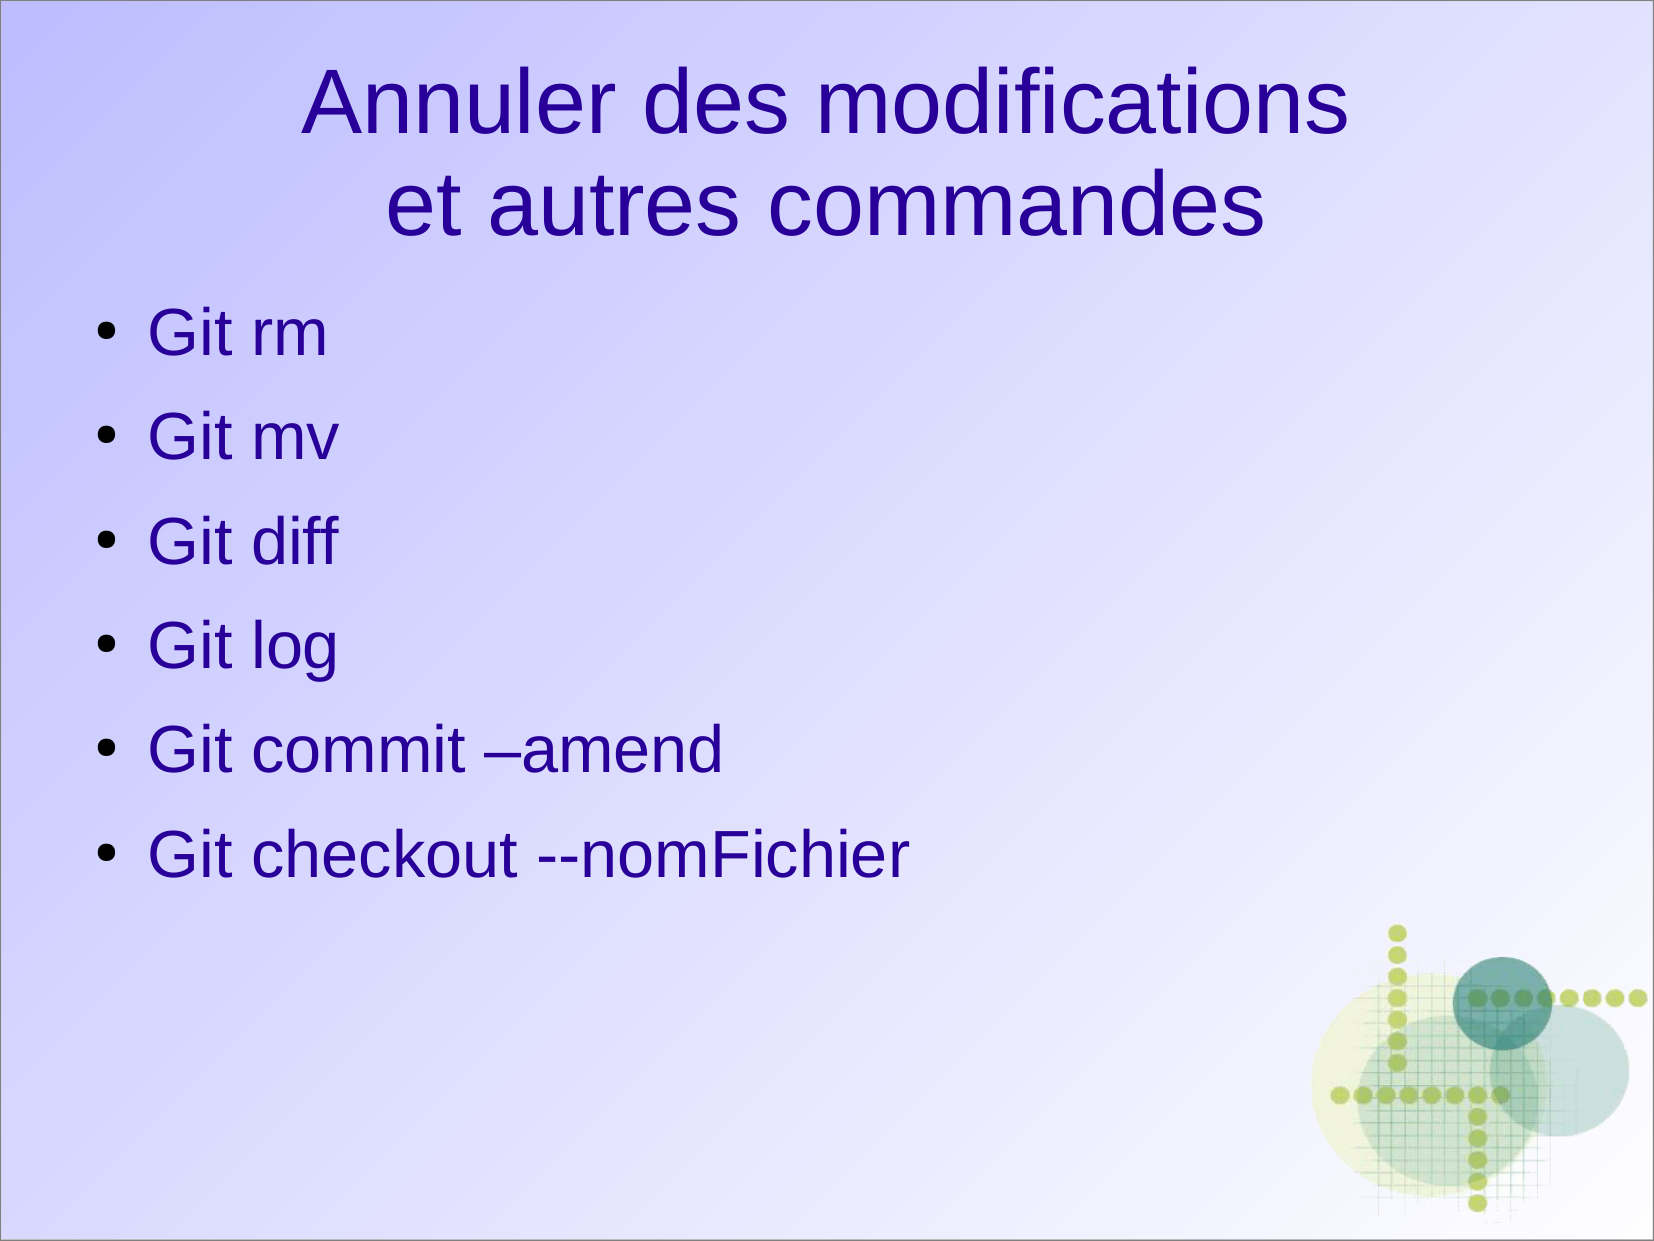

# Annuler des modifications et autres commandes
Git rm
Git mv
Git diff
Git log
Git commit –amend
Git checkout --nomFichier